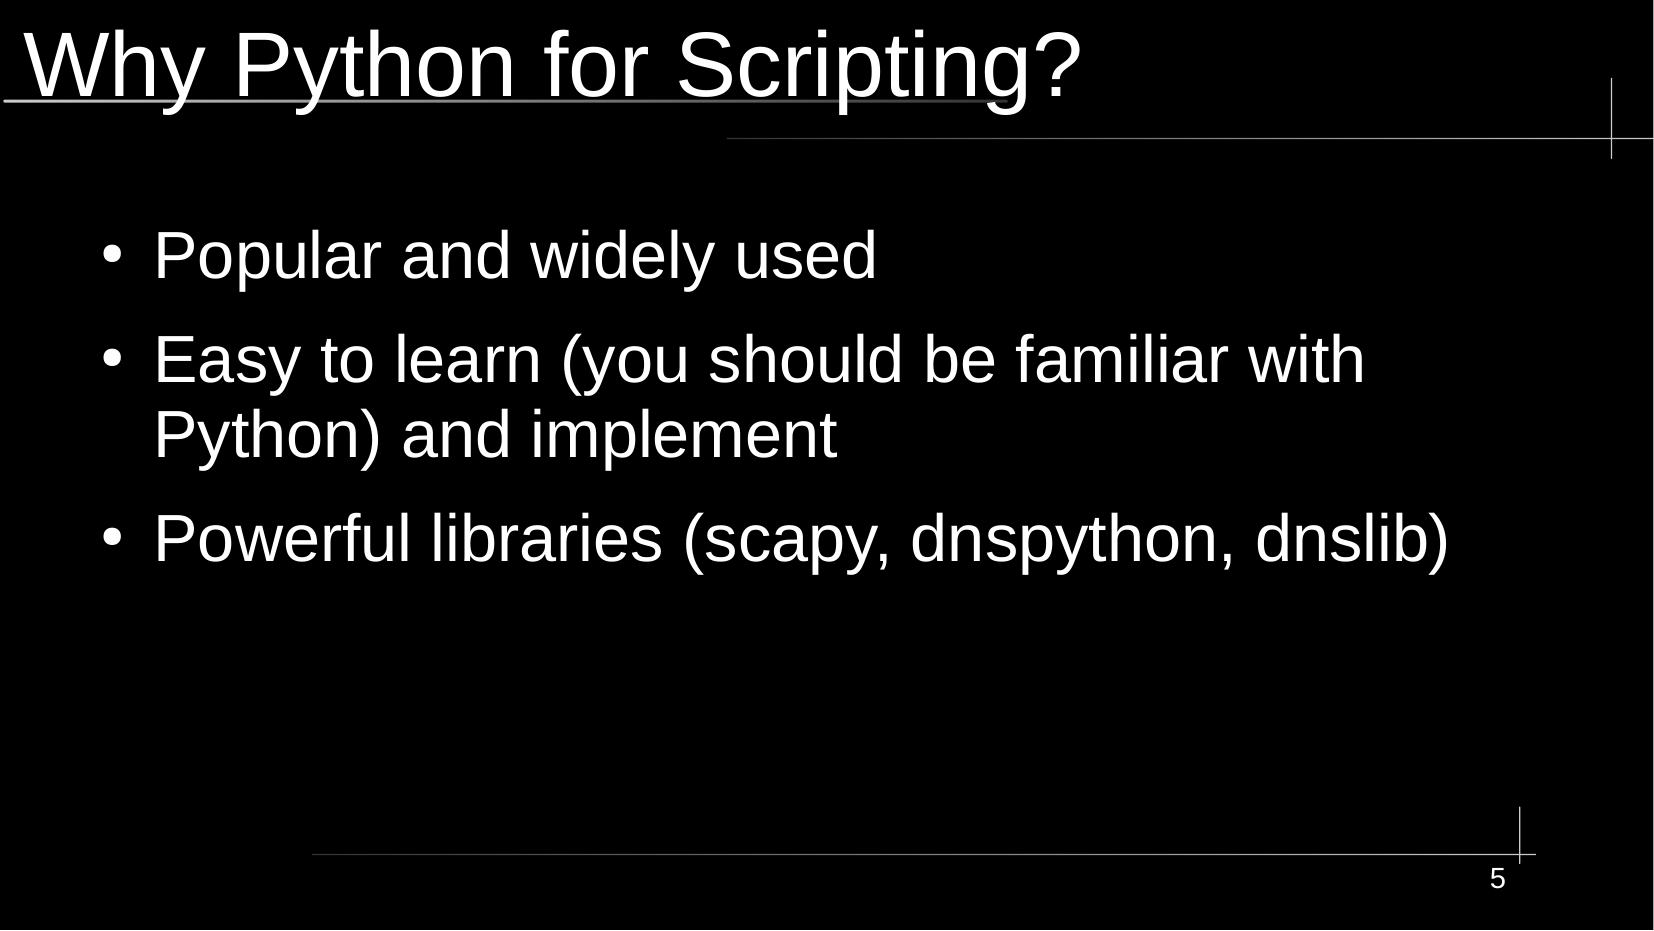

# Why Python for Scripting?
Popular and widely used
Easy to learn (you should be familiar with Python) and implement
Powerful libraries (scapy, dnspython, dnslib)
5